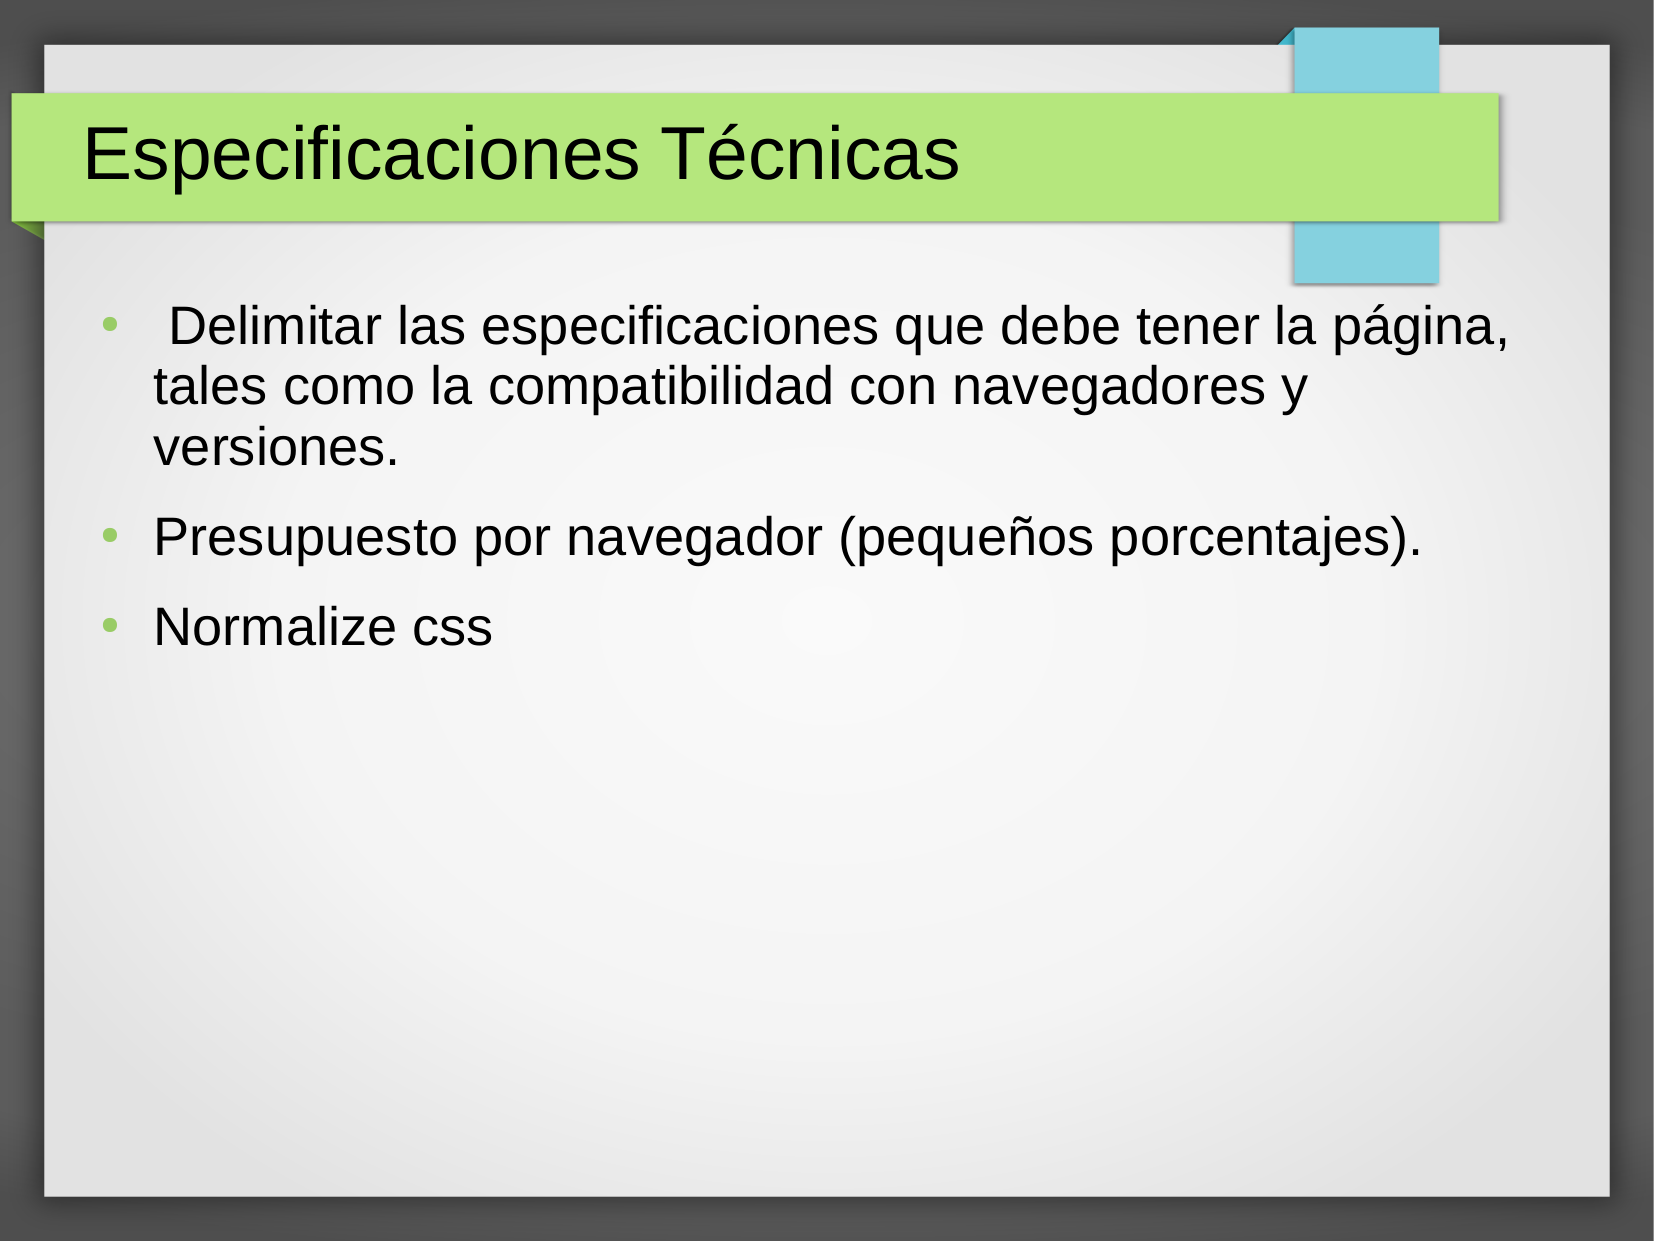

# Especificaciones Técnicas
 Delimitar las especificaciones que debe tener la página, tales como la compatibilidad con navegadores y versiones.
Presupuesto por navegador (pequeños porcentajes).
Normalize css